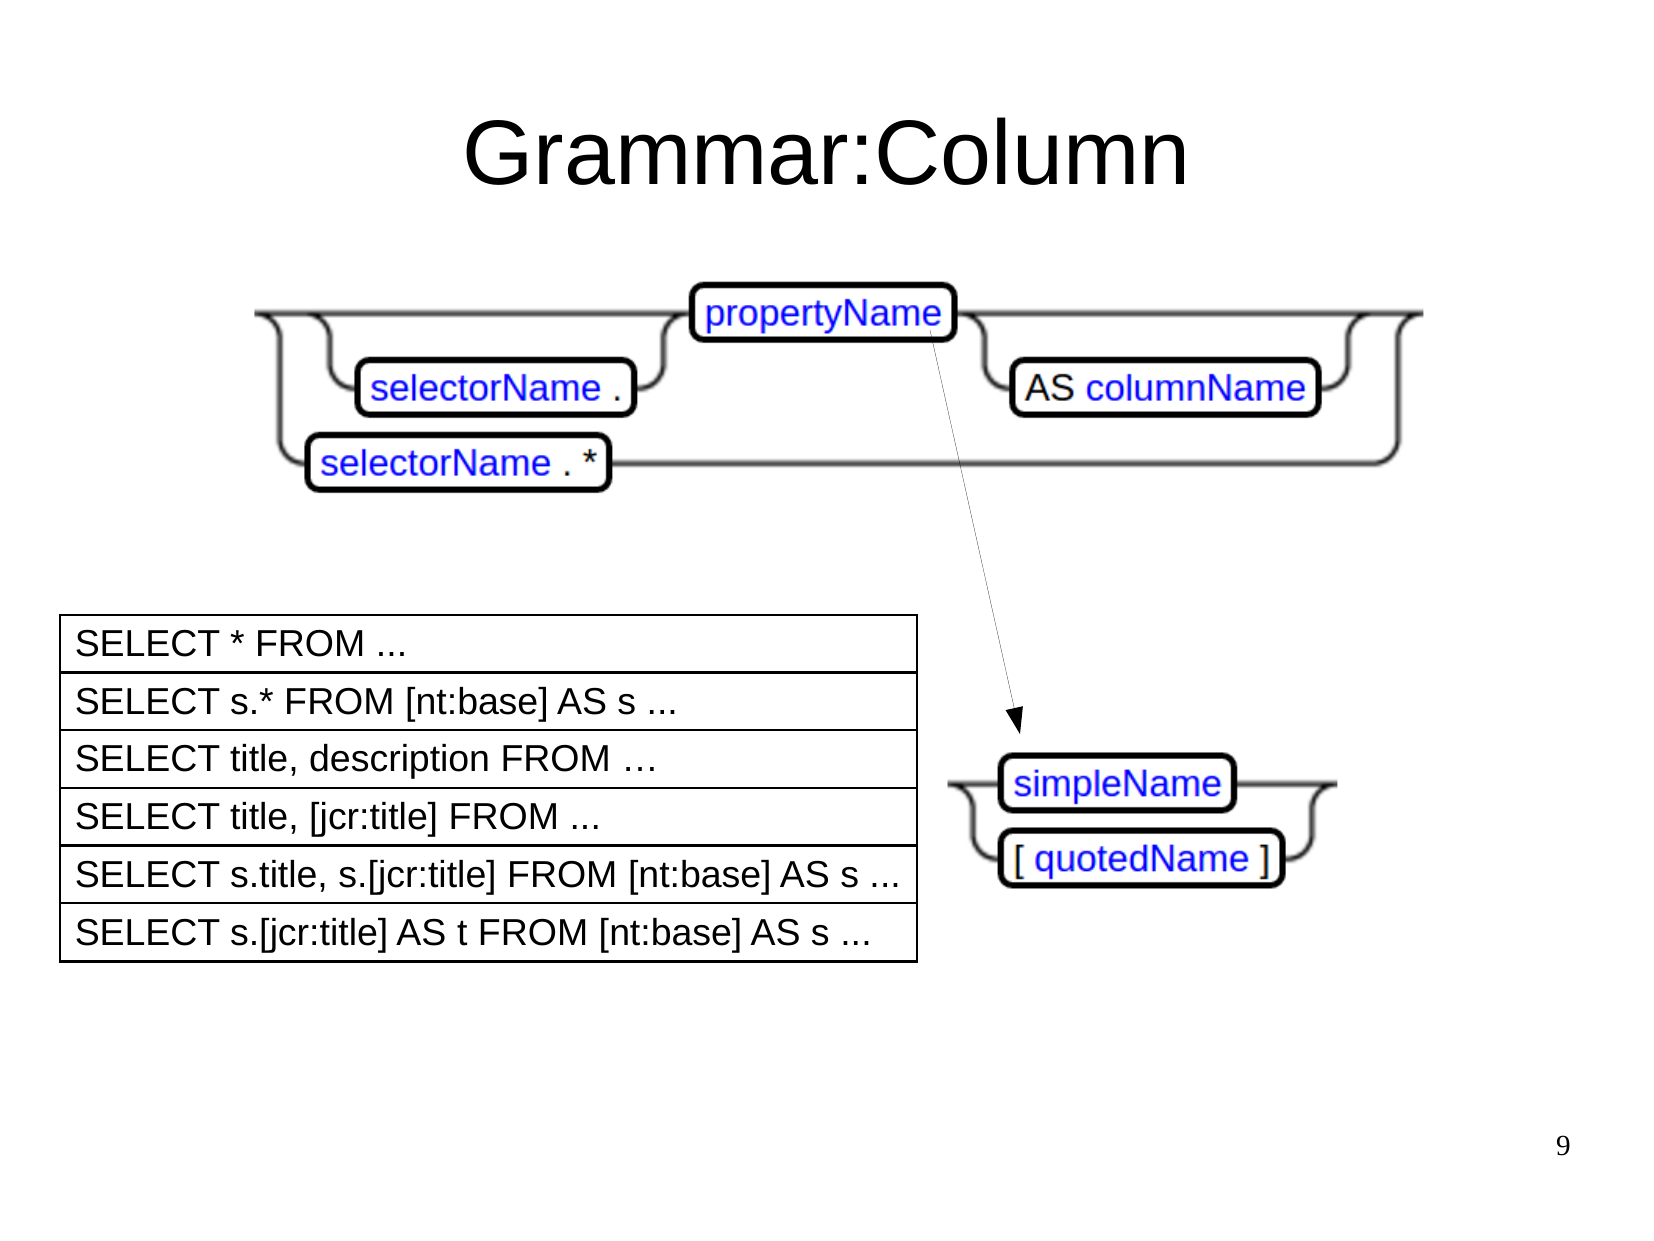

# Grammar:Column
| SELECT \* FROM ... |
| --- |
| SELECT s.\* FROM [nt:base] AS s ... |
| SELECT title, description FROM … |
| SELECT title, [jcr:title] FROM ... |
| SELECT s.title, s.[jcr:title] FROM [nt:base] AS s ... |
| SELECT s.[jcr:title] AS t FROM [nt:base] AS s ... |
9